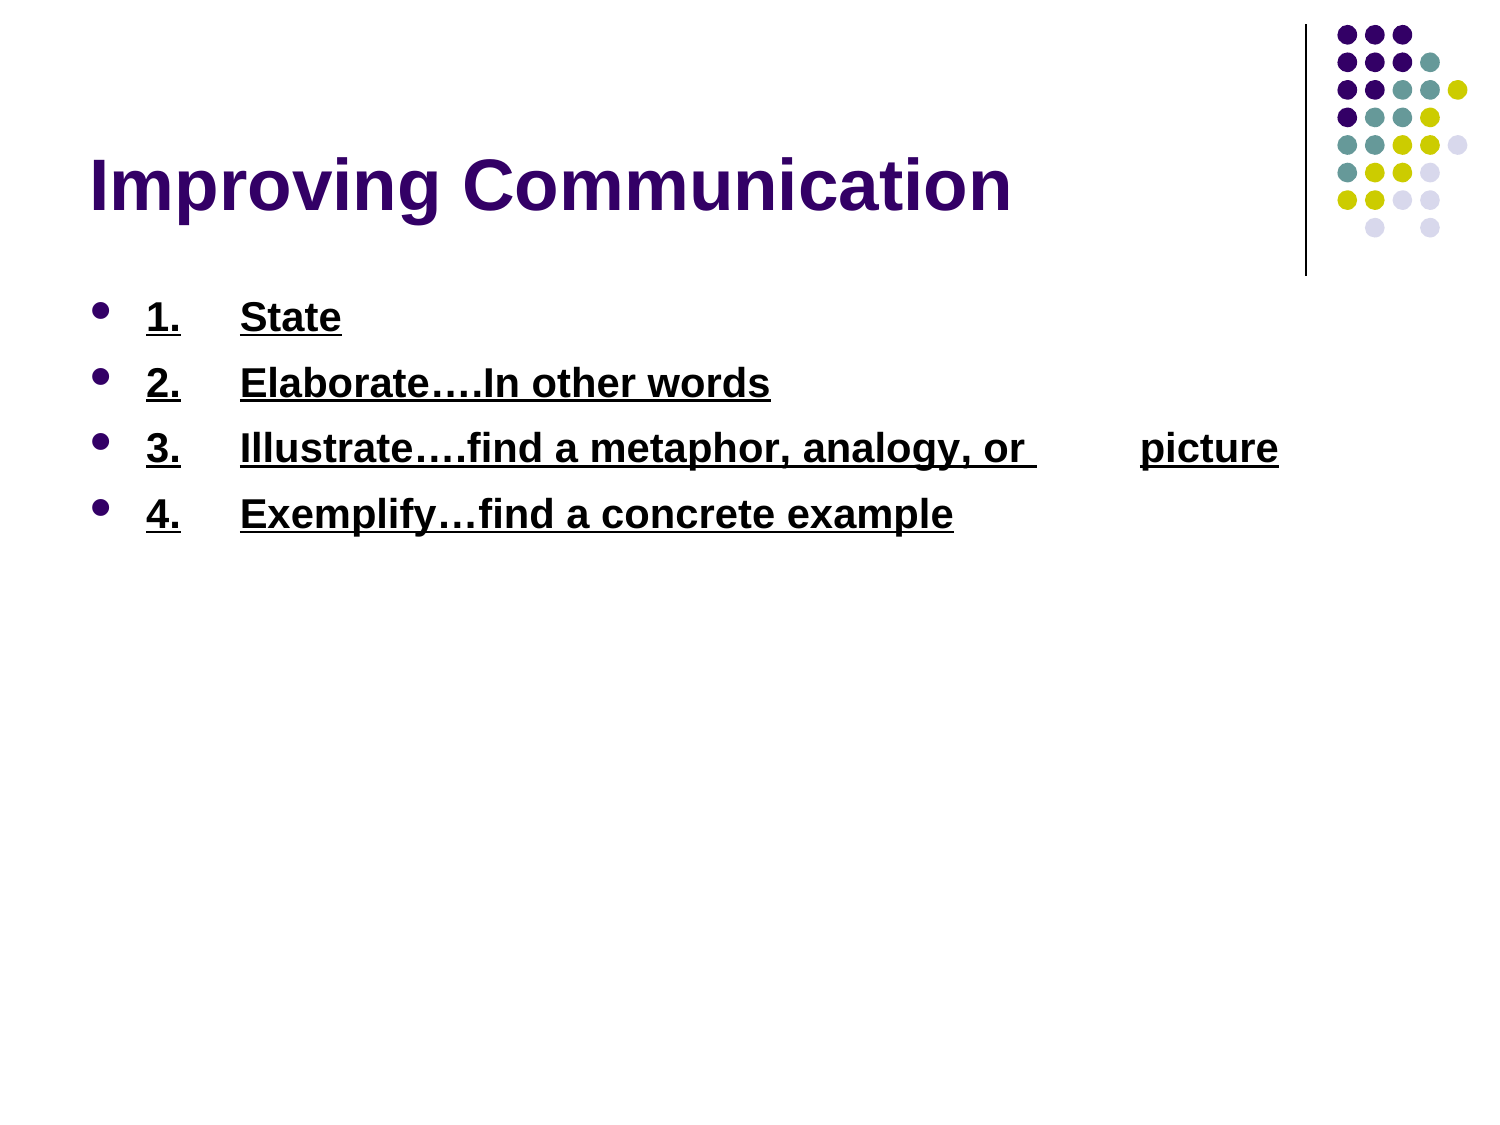

# Improving Communication
1.	State
2.	Elaborate….In other words
3.	Illustrate….find a metaphor, analogy, or 	picture
4.	Exemplify…find a concrete example